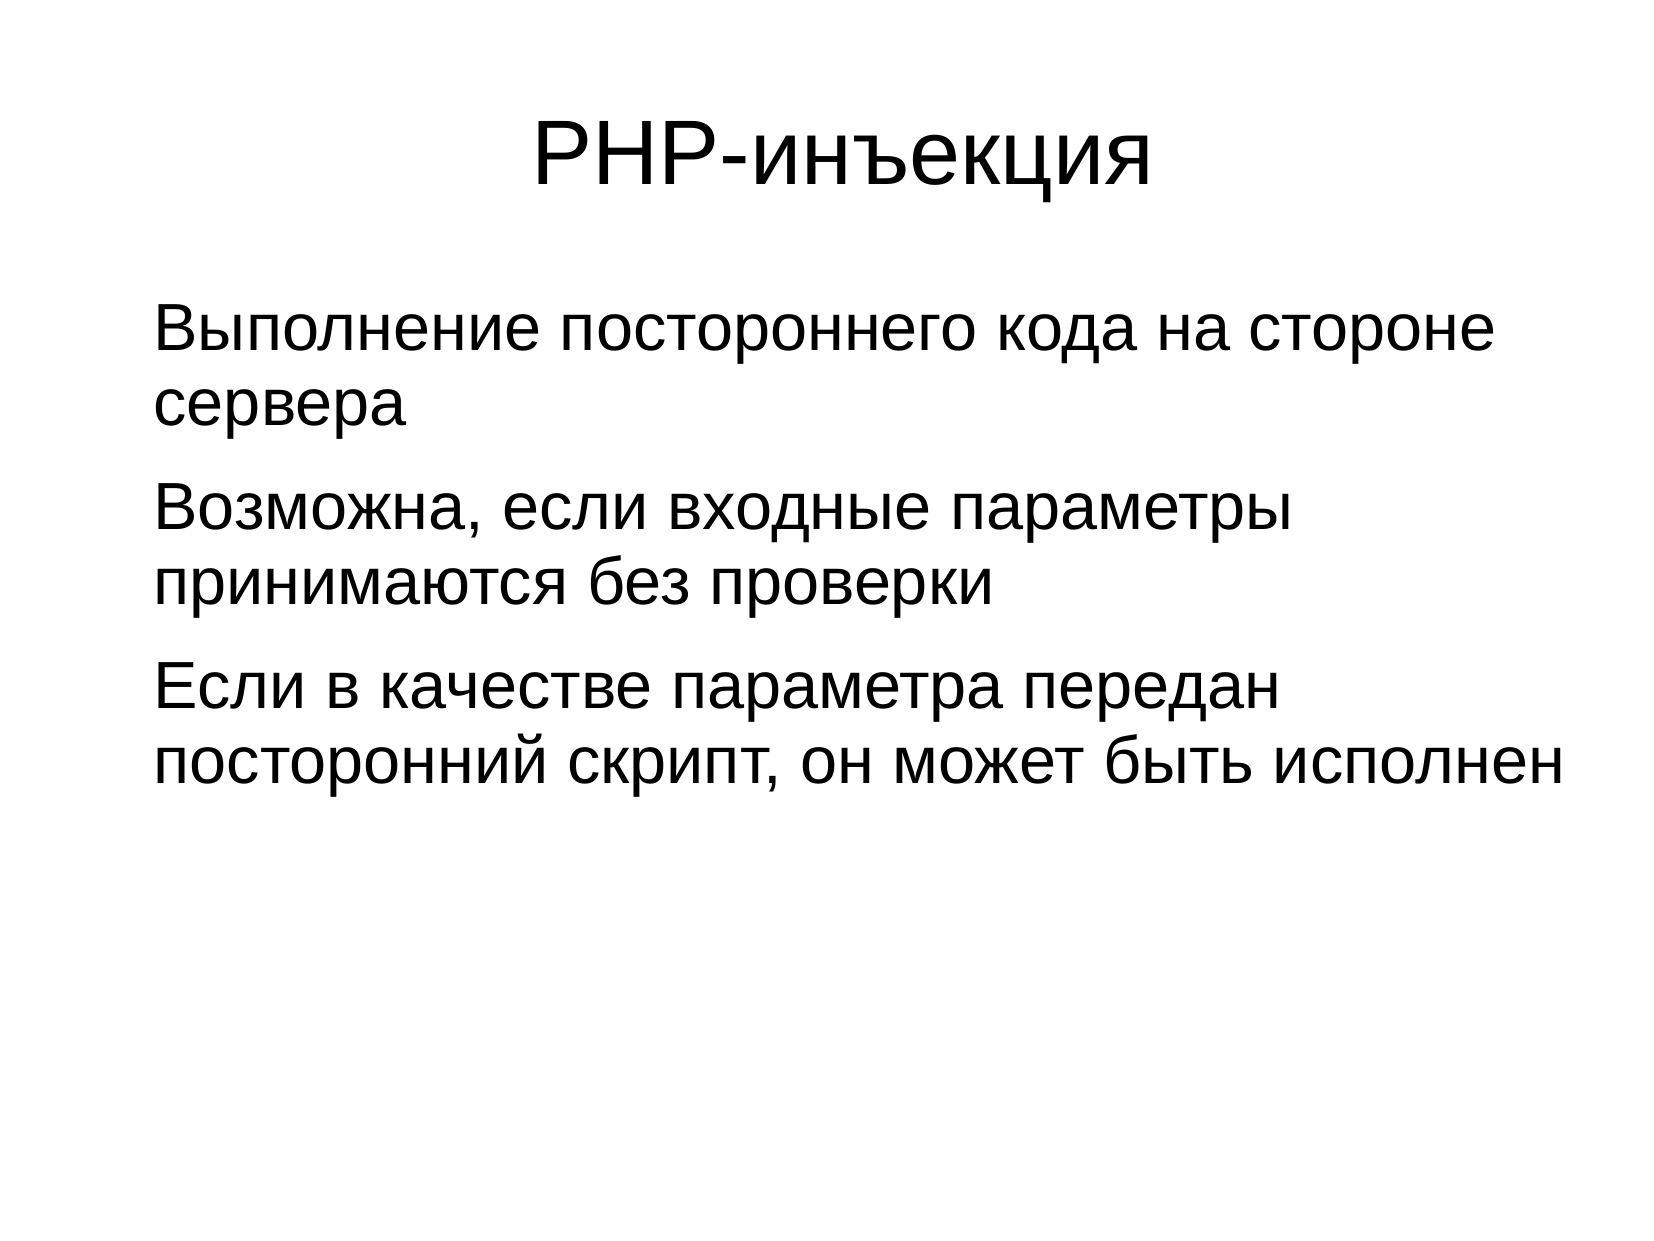

# PHP-инъекция
Выполнение постороннего кода на стороне сервера
Возможна, если входные параметры принимаются без проверки
Если в качестве параметра передан посторонний скрипт, он может быть исполнен